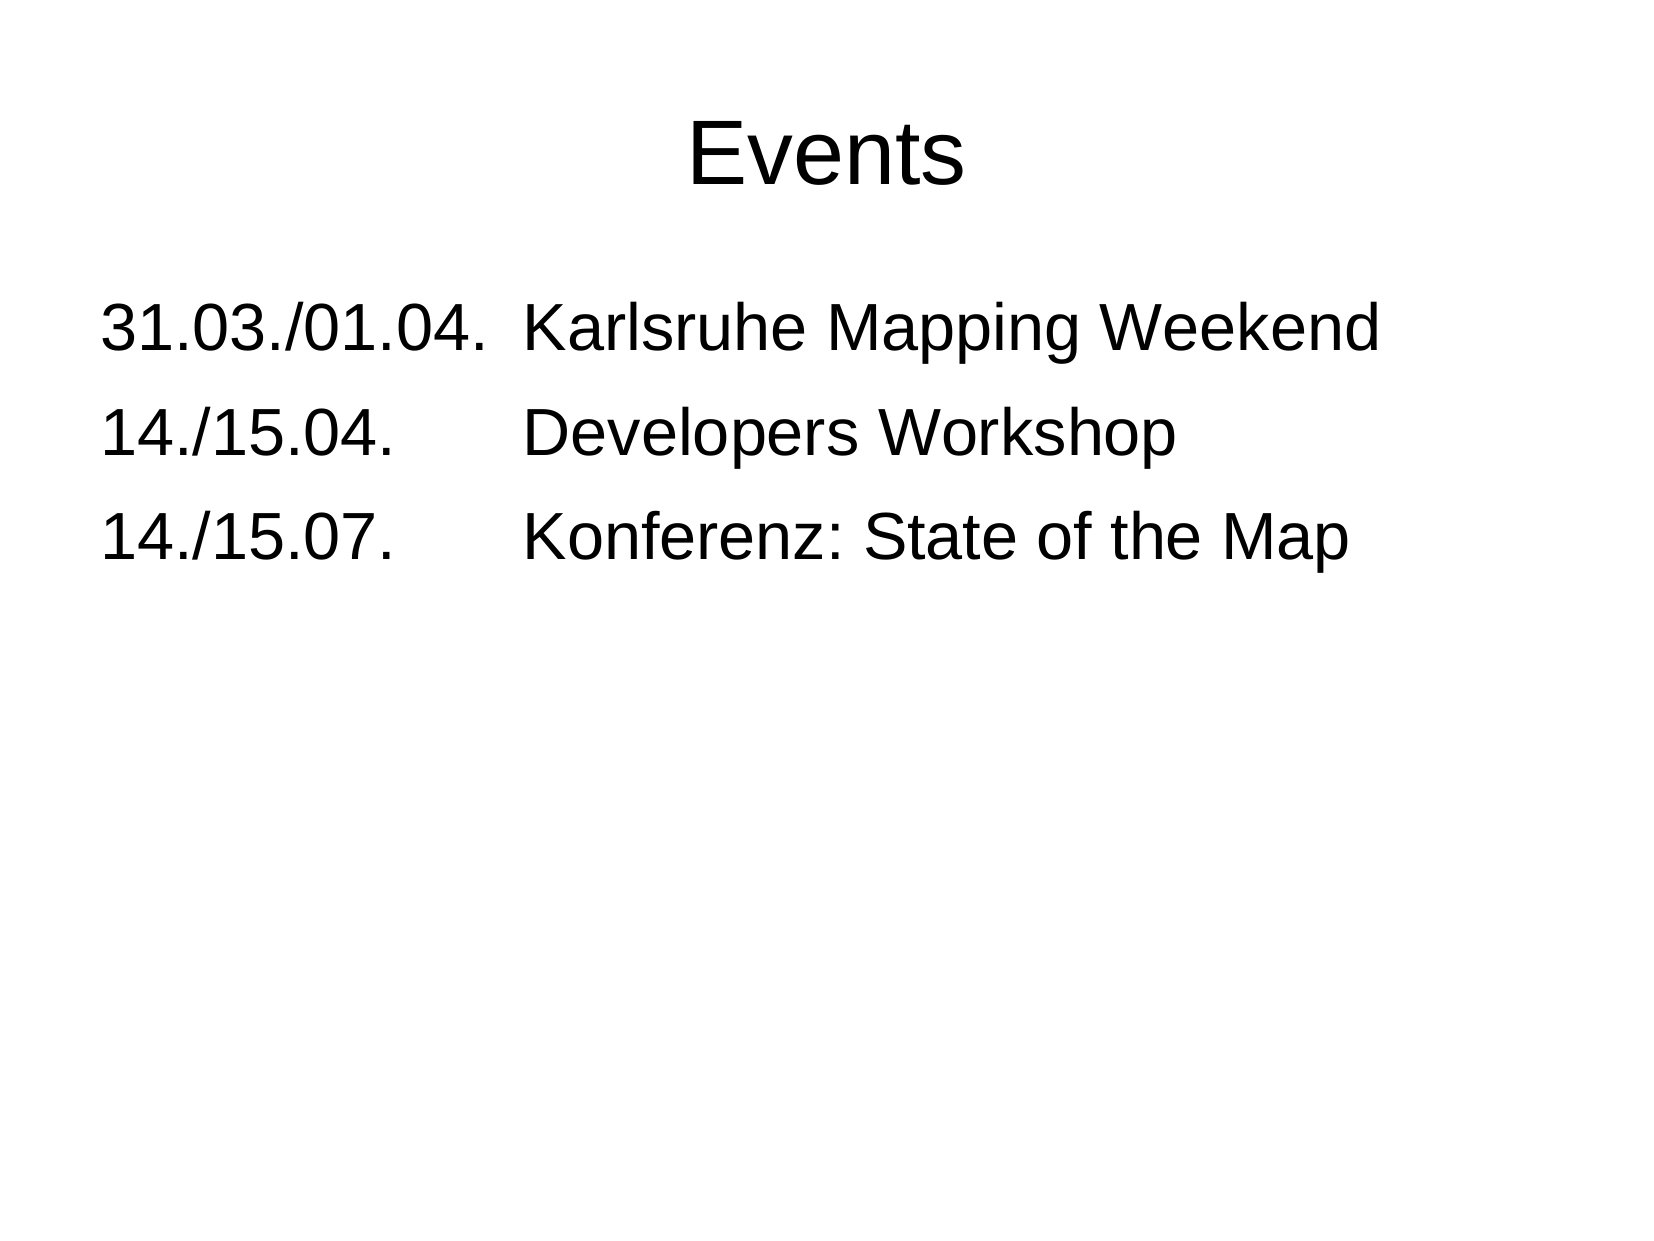

# Events
31.03./01.04.	Karlsruhe Mapping Weekend
14./15.04.		Developers Workshop
14./15.07.		Konferenz: State of the Map